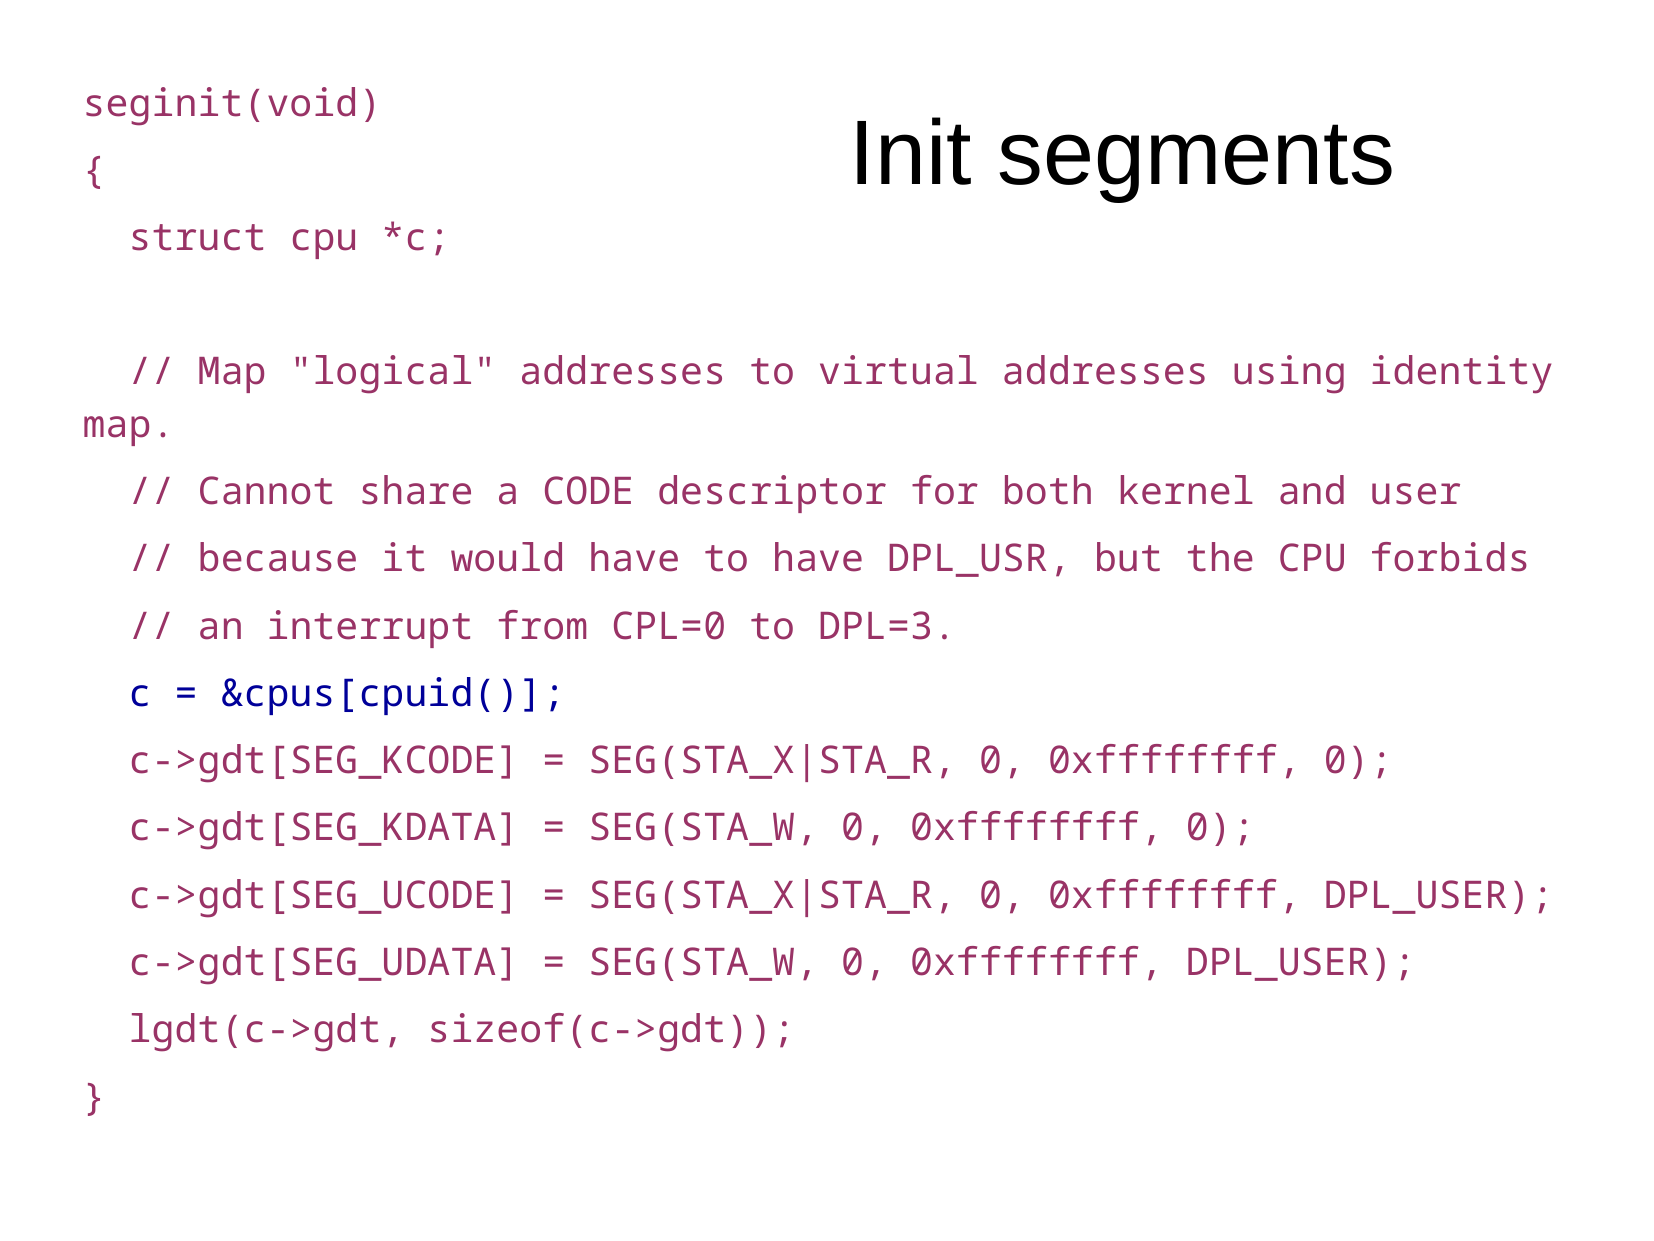

Init segments
# seginit(void)
{
 struct cpu *c;
 // Map "logical" addresses to virtual addresses using identity map.
 // Cannot share a CODE descriptor for both kernel and user
 // because it would have to have DPL_USR, but the CPU forbids
 // an interrupt from CPL=0 to DPL=3.
 c = &cpus[cpuid()];
 c->gdt[SEG_KCODE] = SEG(STA_X|STA_R, 0, 0xffffffff, 0);
 c->gdt[SEG_KDATA] = SEG(STA_W, 0, 0xffffffff, 0);
 c->gdt[SEG_UCODE] = SEG(STA_X|STA_R, 0, 0xffffffff, DPL_USER);
 c->gdt[SEG_UDATA] = SEG(STA_W, 0, 0xffffffff, DPL_USER);
 lgdt(c->gdt, sizeof(c->gdt));
}